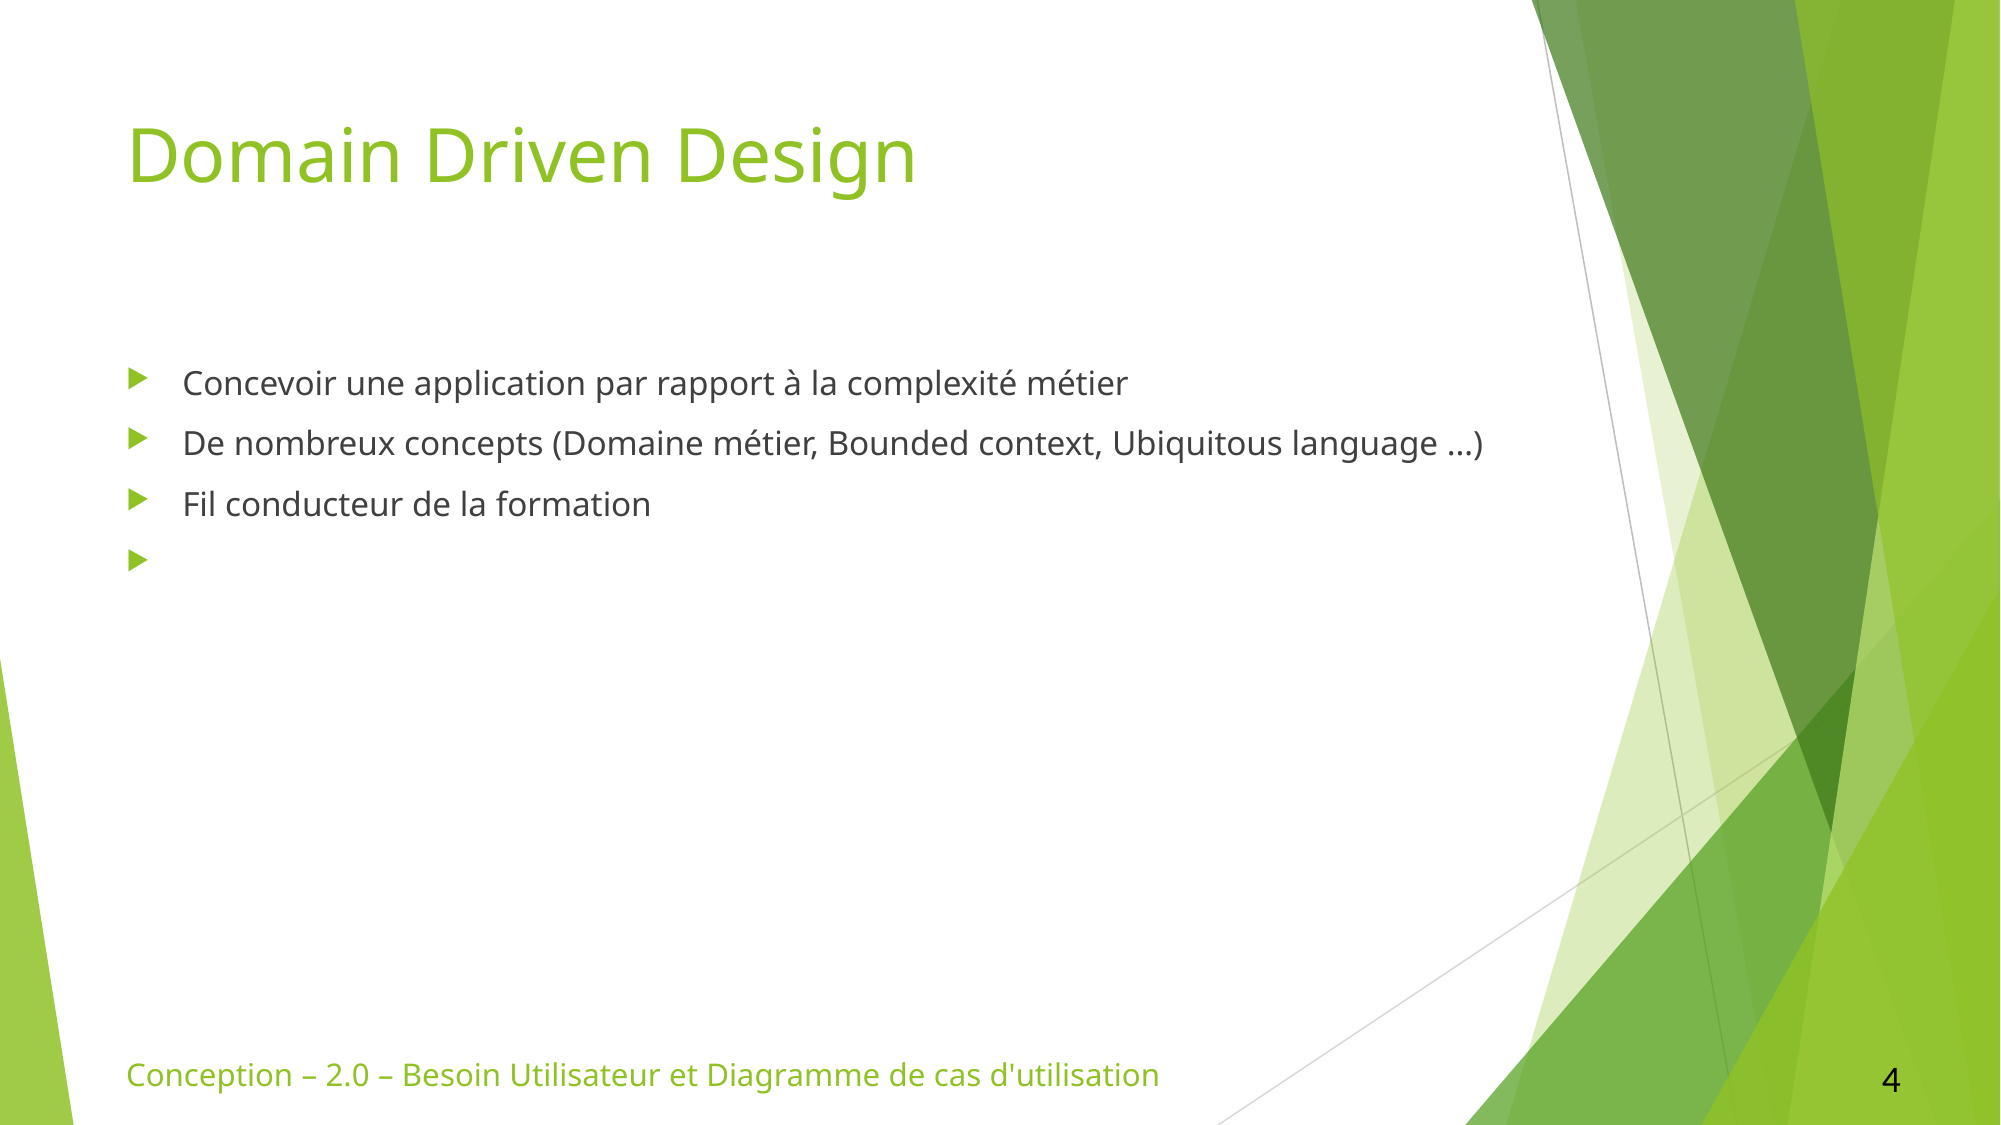

# Domain Driven Design
Concevoir une application par rapport à la complexité métier
De nombreux concepts (Domaine métier, Bounded context, Ubiquitous language …)
Fil conducteur de la formation
Conception – 2.0 – Besoin Utilisateur et Diagramme de cas d'utilisation